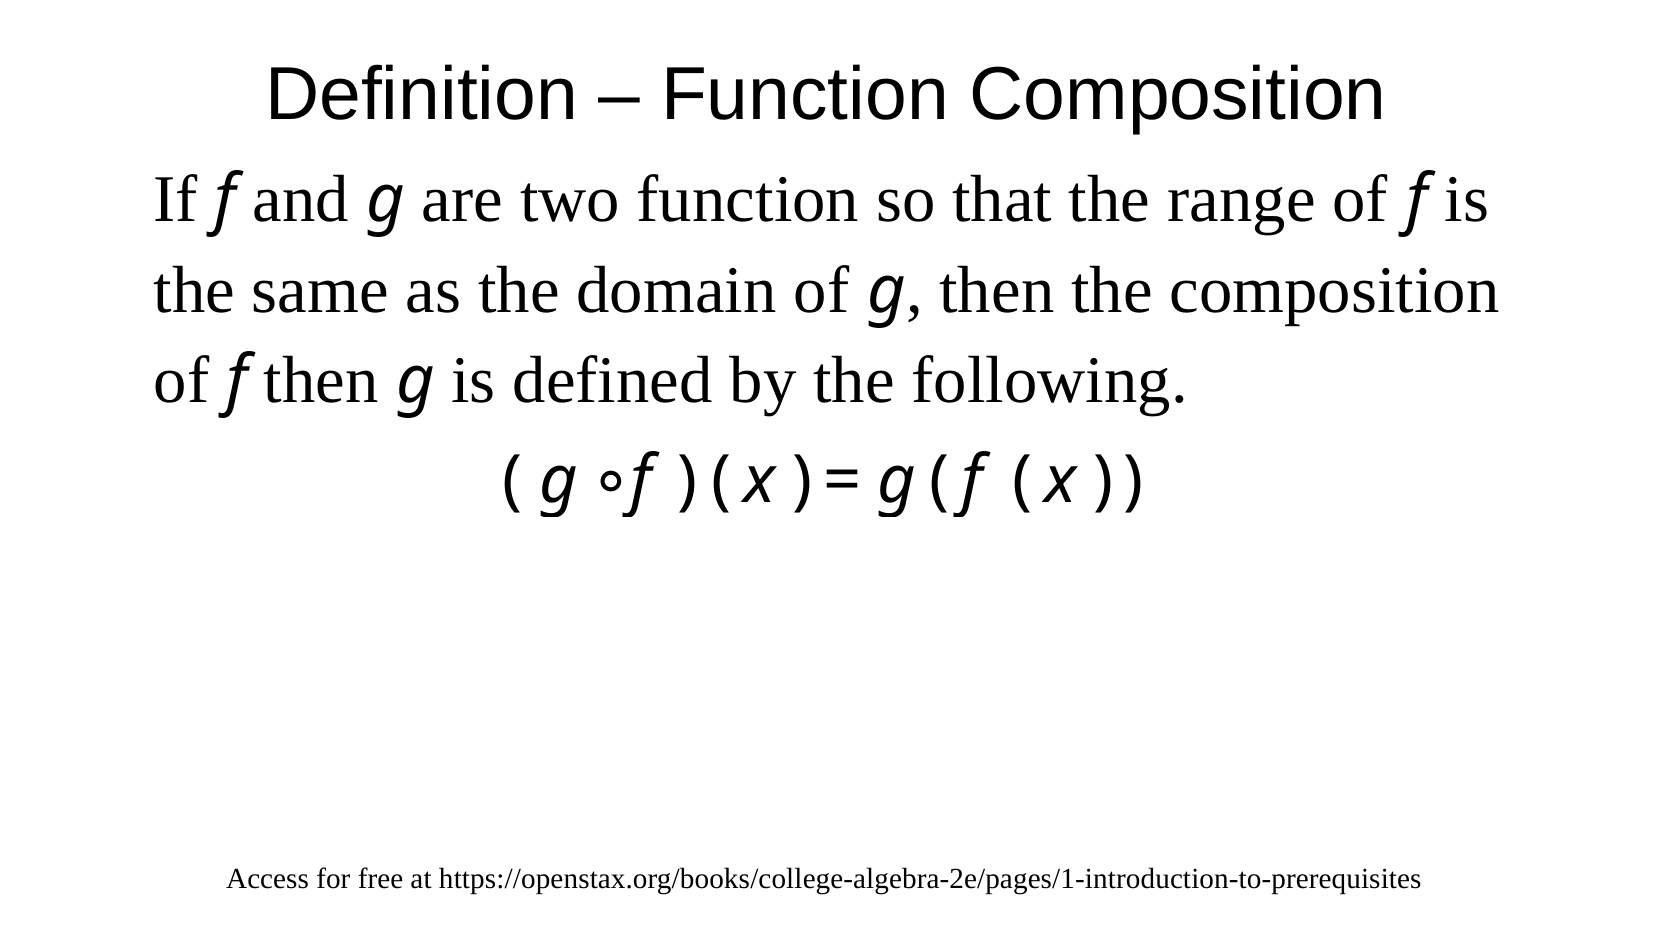

# Definition – Function Composition
If f and g are two function so that the range of f is the same as the domain of g, then the composition of f then g is defined by the following.
Access for free at https://openstax.org/books/college-algebra-2e/pages/1-introduction-to-prerequisites